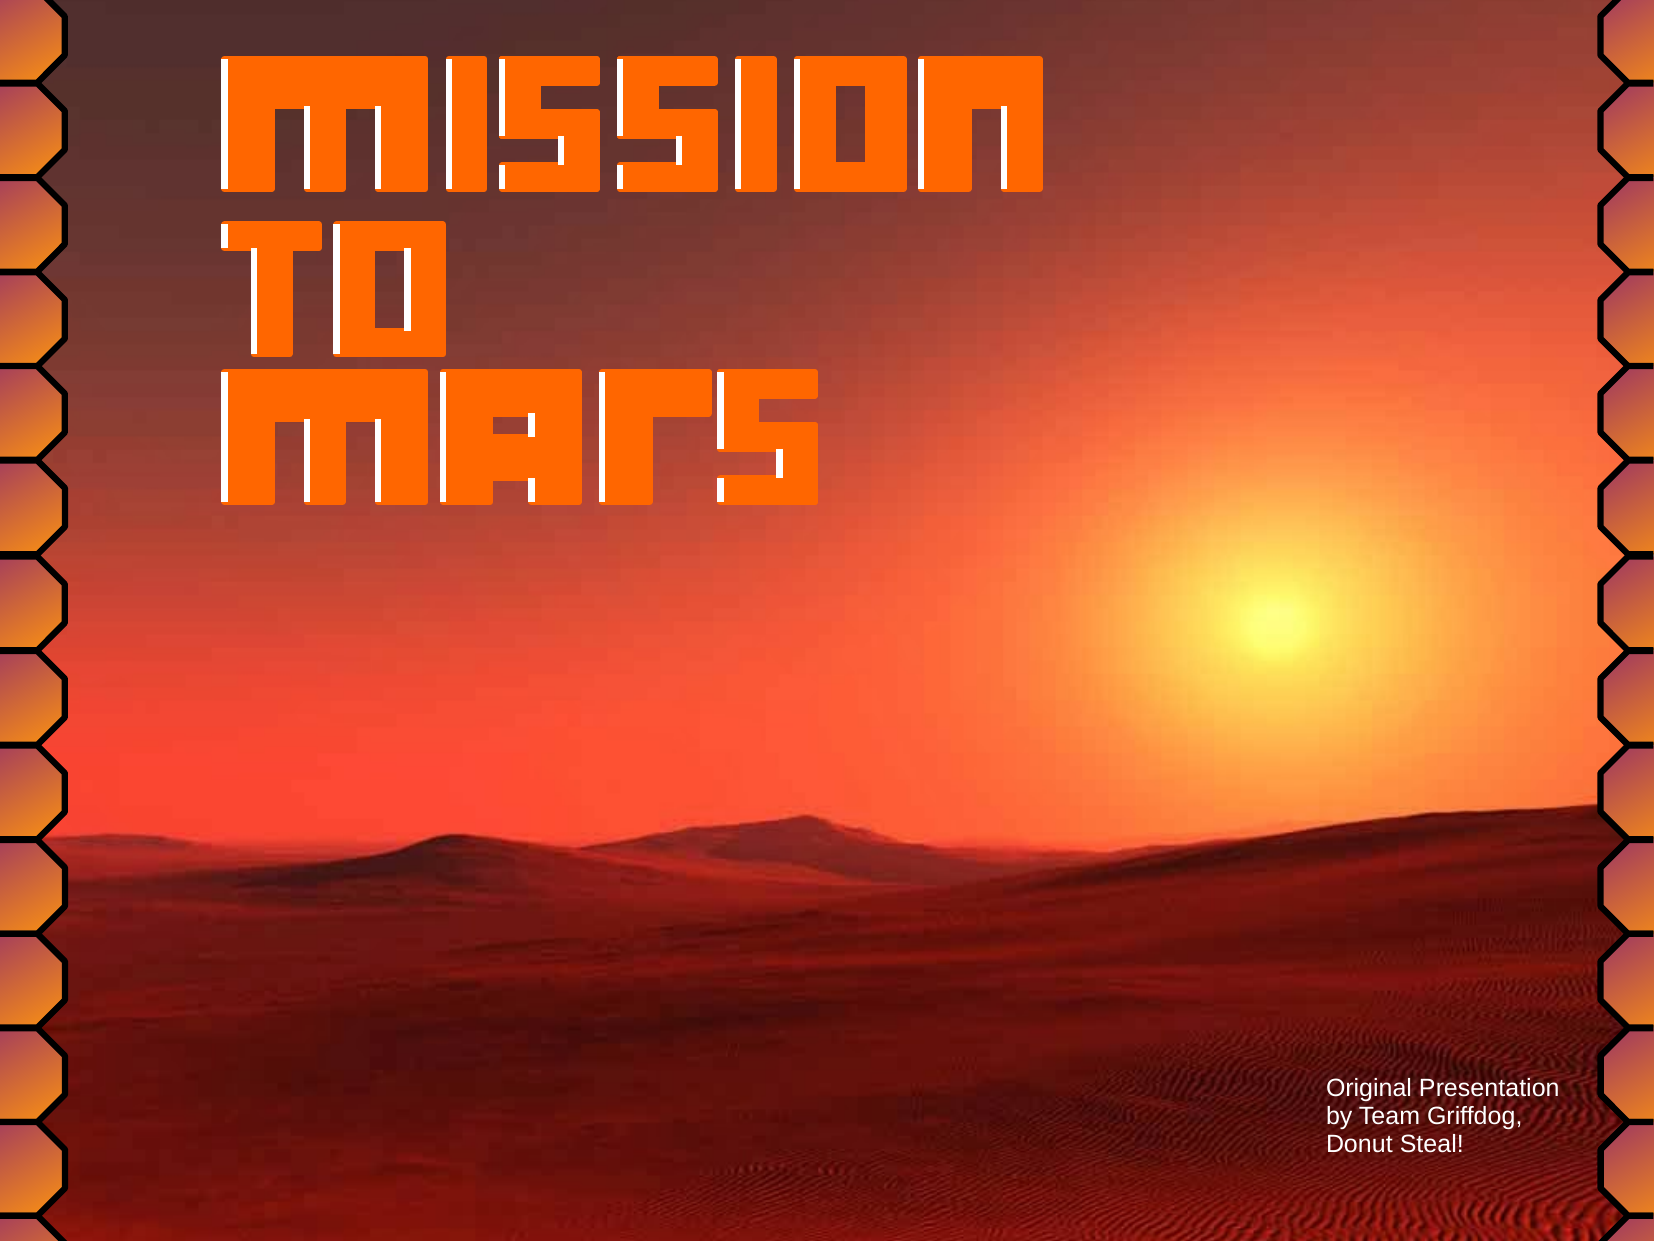

Original Presentation by Team Griffdog, Donut Steal!